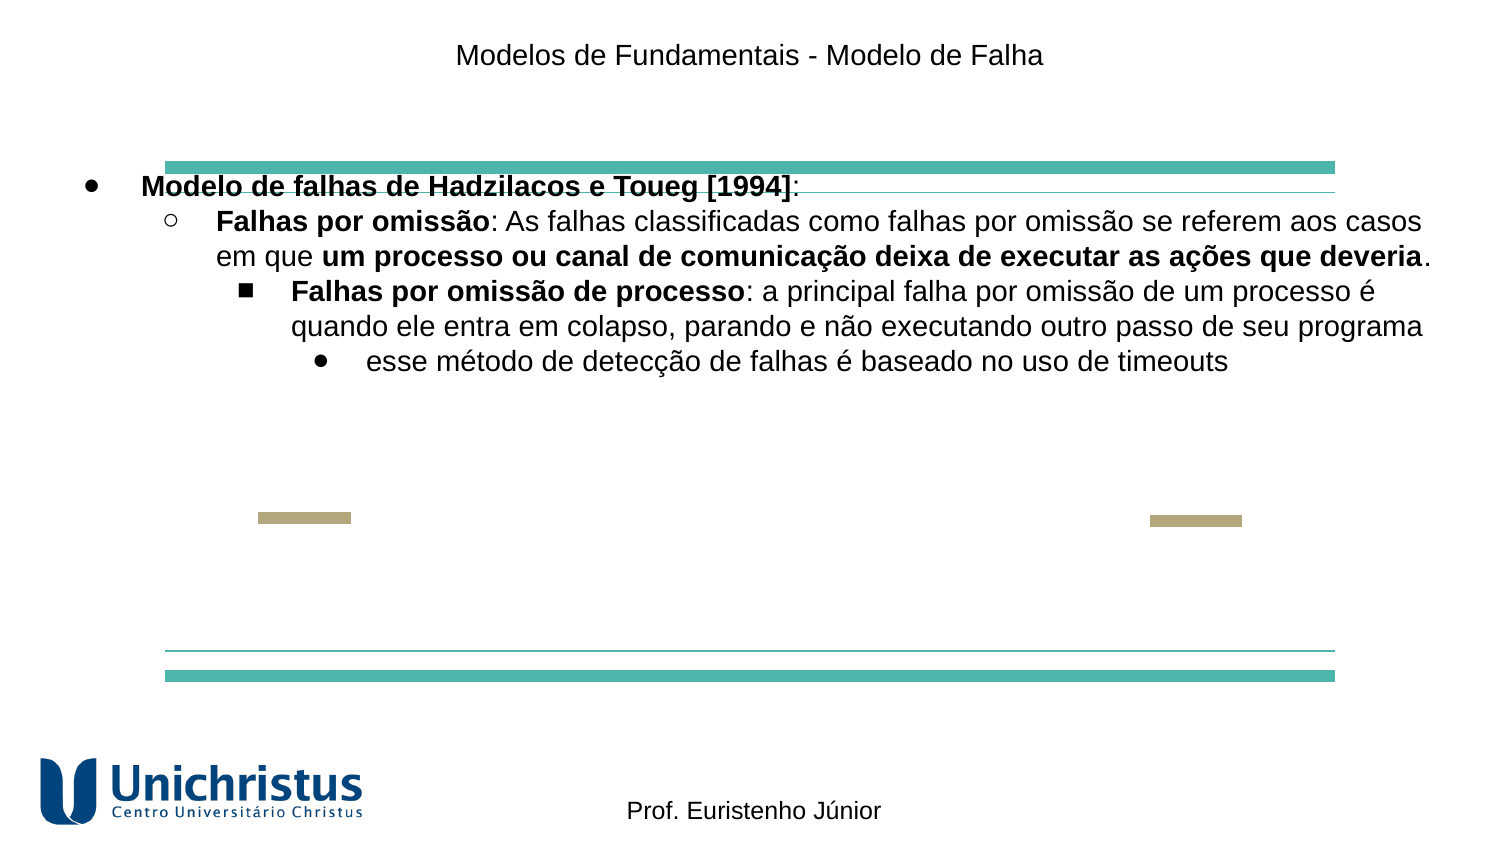

# Modelos de Fundamentais - Modelo de Falha
Modelo de falhas de Hadzilacos e Toueg [1994]:
Falhas por omissão: As falhas classificadas como falhas por omissão se referem aos casos em que um processo ou canal de comunicação deixa de executar as ações que deveria.
Falhas por omissão de processo: a principal falha por omissão de um processo é quando ele entra em colapso, parando e não executando outro passo de seu programa
esse método de detecção de falhas é baseado no uso de timeouts